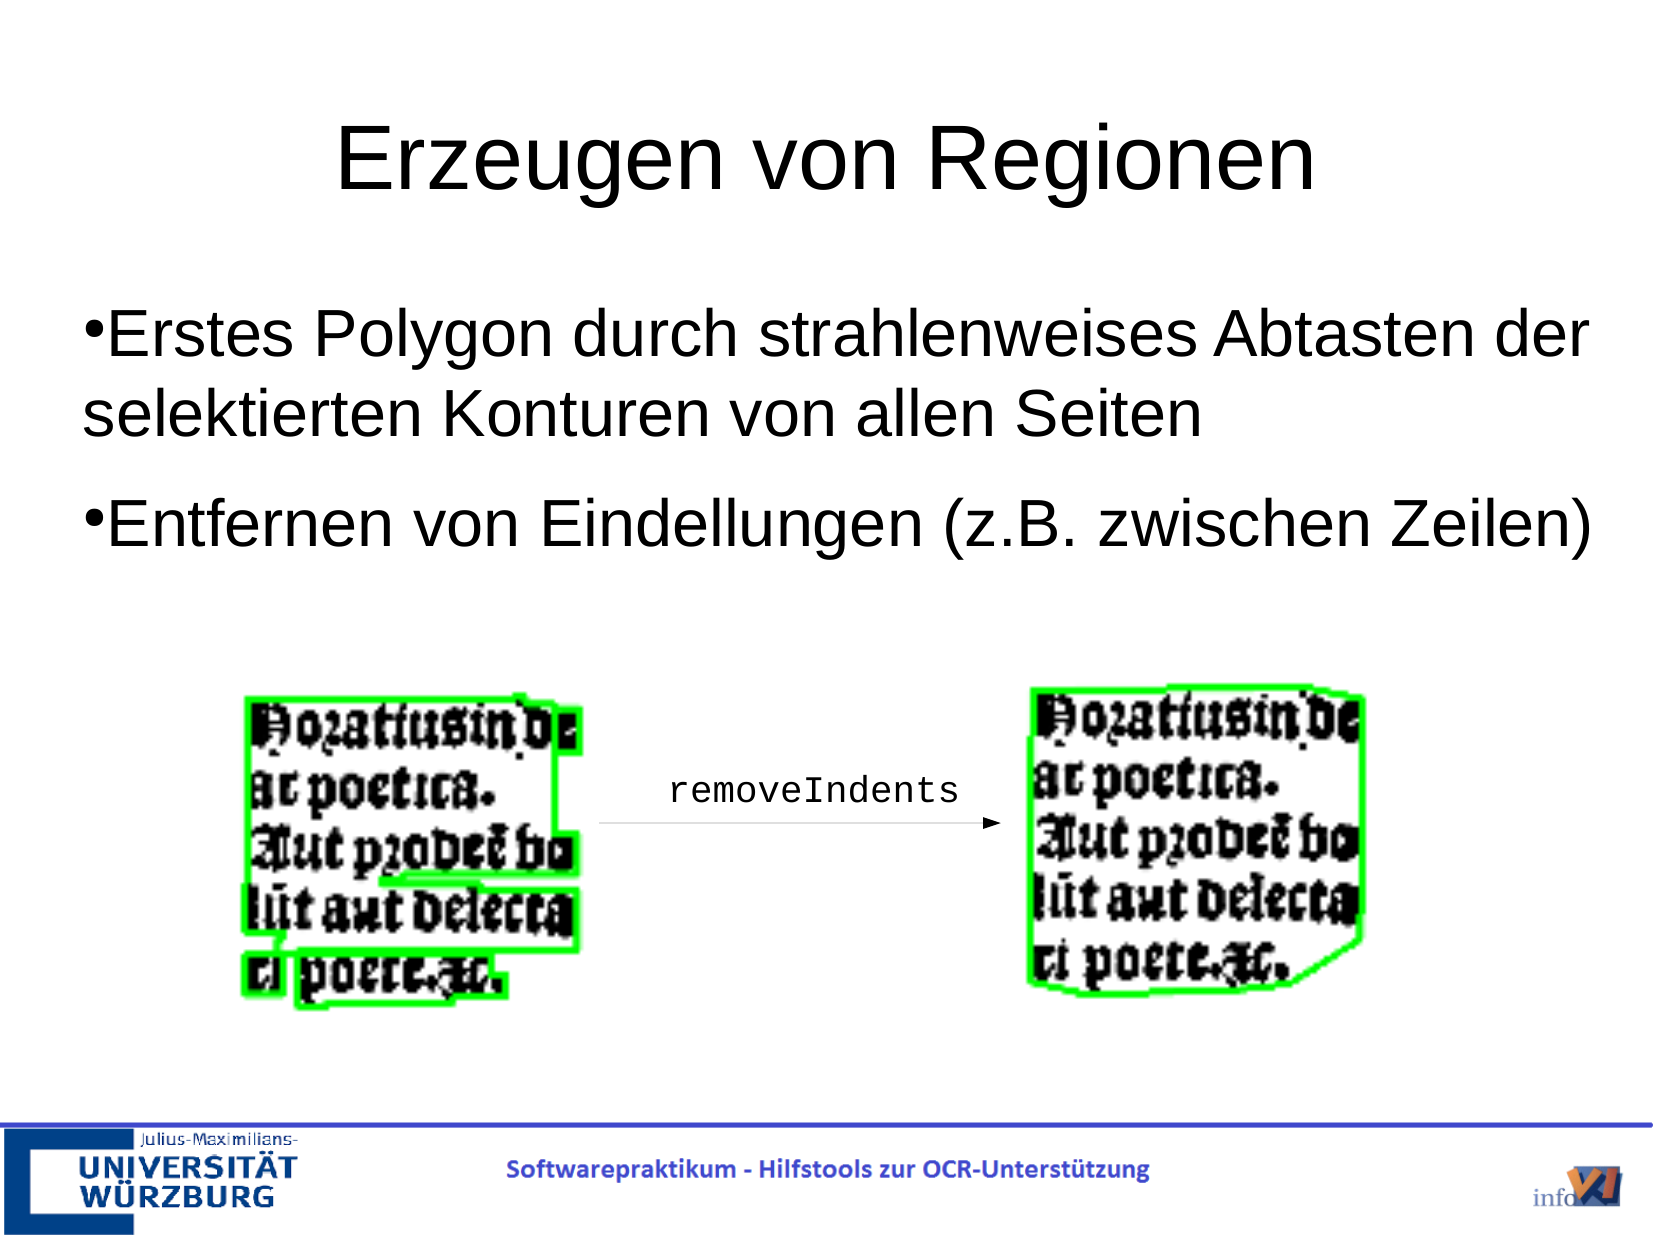

# Erzeugen von Regionen
Erstes Polygon durch strahlenweises Abtasten der selektierten Konturen von allen Seiten
Entfernen von Eindellungen (z.B. zwischen Zeilen)
removeIndents